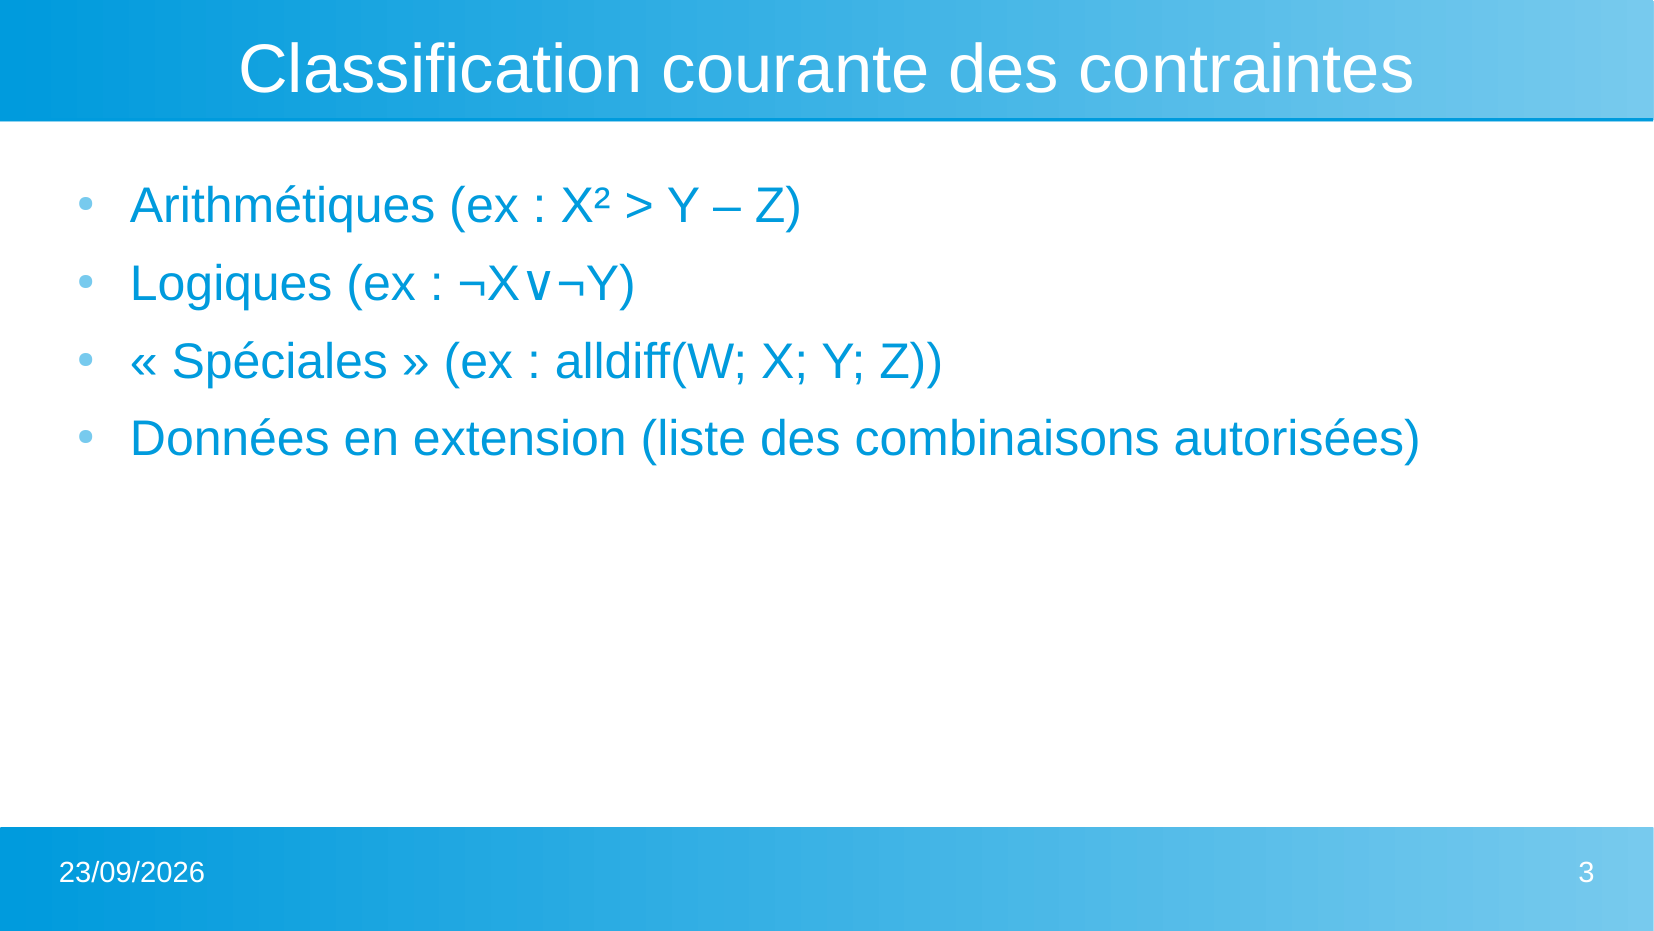

# Classification courante des contraintes
Arithmétiques (ex : X² > Y – Z)
Logiques (ex : ¬X∨¬Y)
« Spéciales » (ex : alldiff(W; X; Y; Z))
Données en extension (liste des combinaisons autorisées)
3